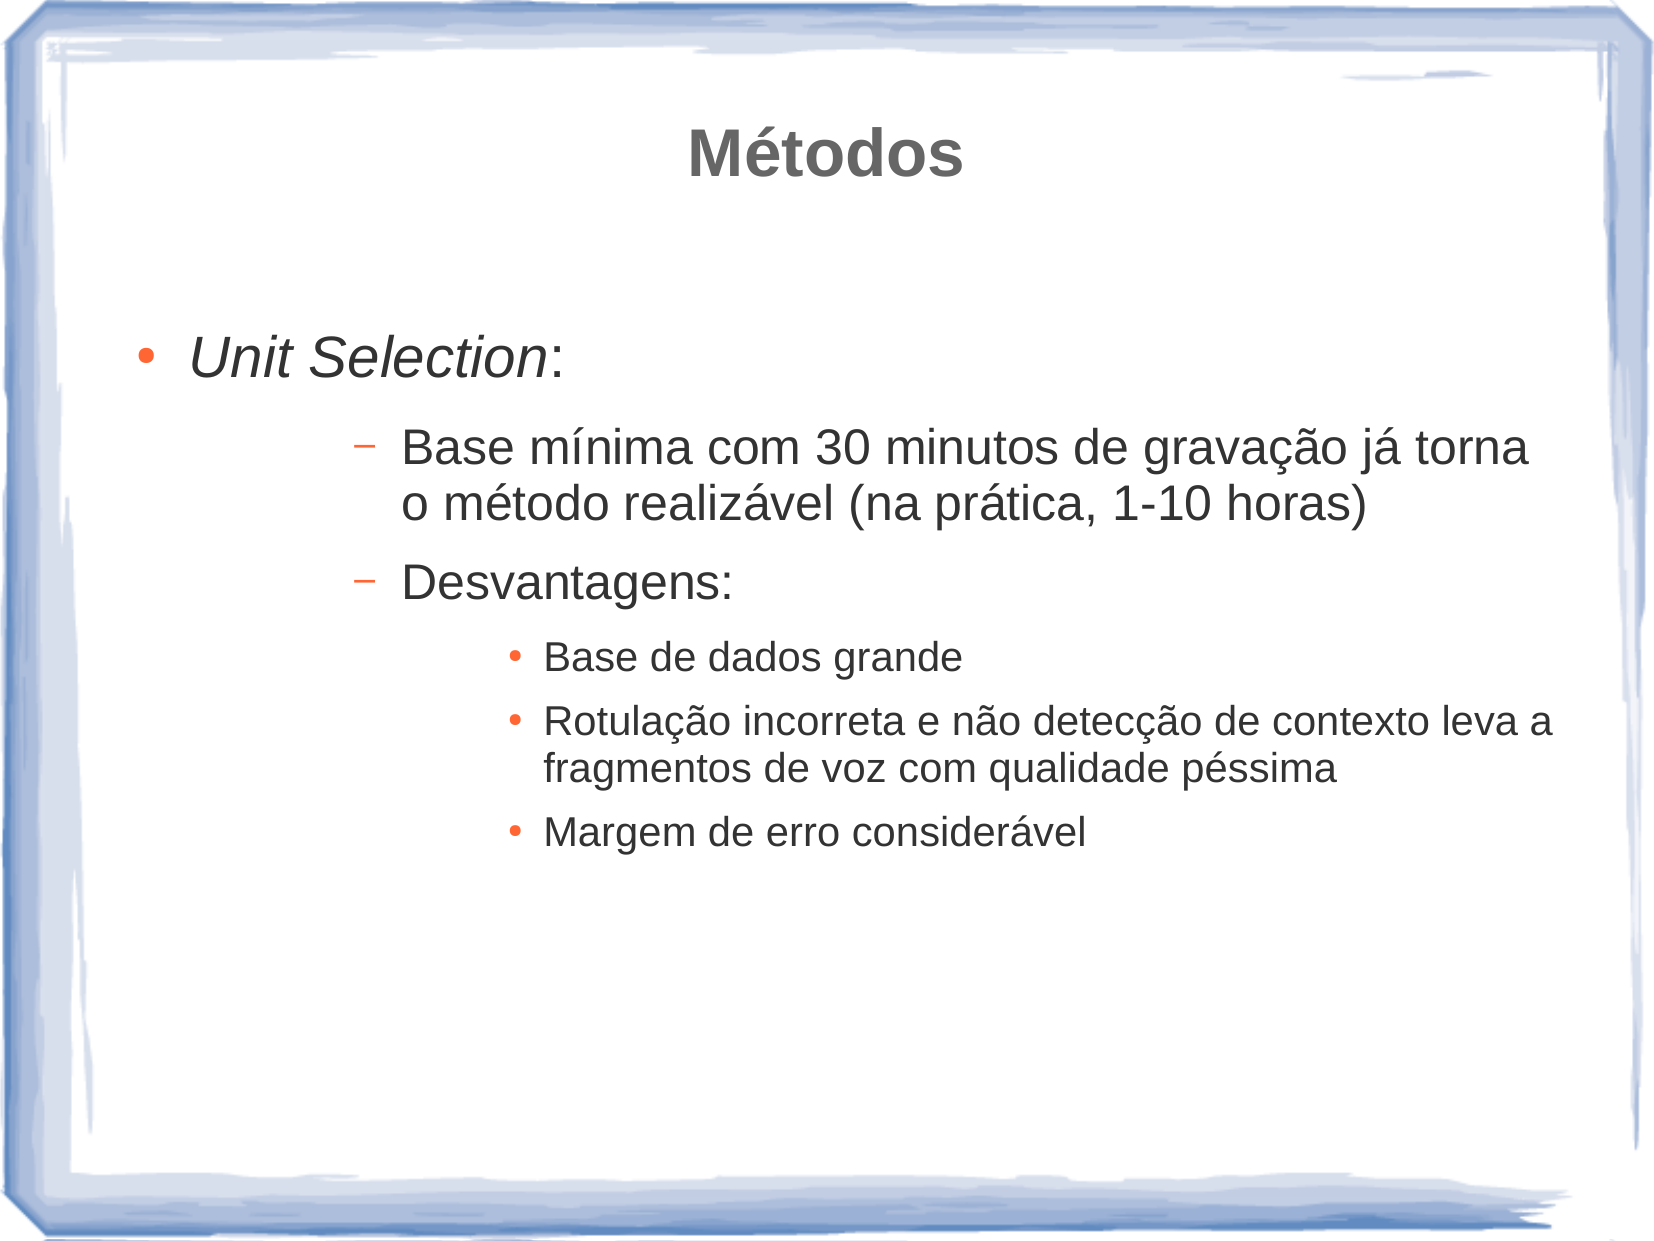

# Métodos
Unit Selection:
Base mínima com 30 minutos de gravação já torna o método realizável (na prática, 1-10 horas)
Desvantagens:
Base de dados grande
Rotulação incorreta e não detecção de contexto leva a fragmentos de voz com qualidade péssima
Margem de erro considerável